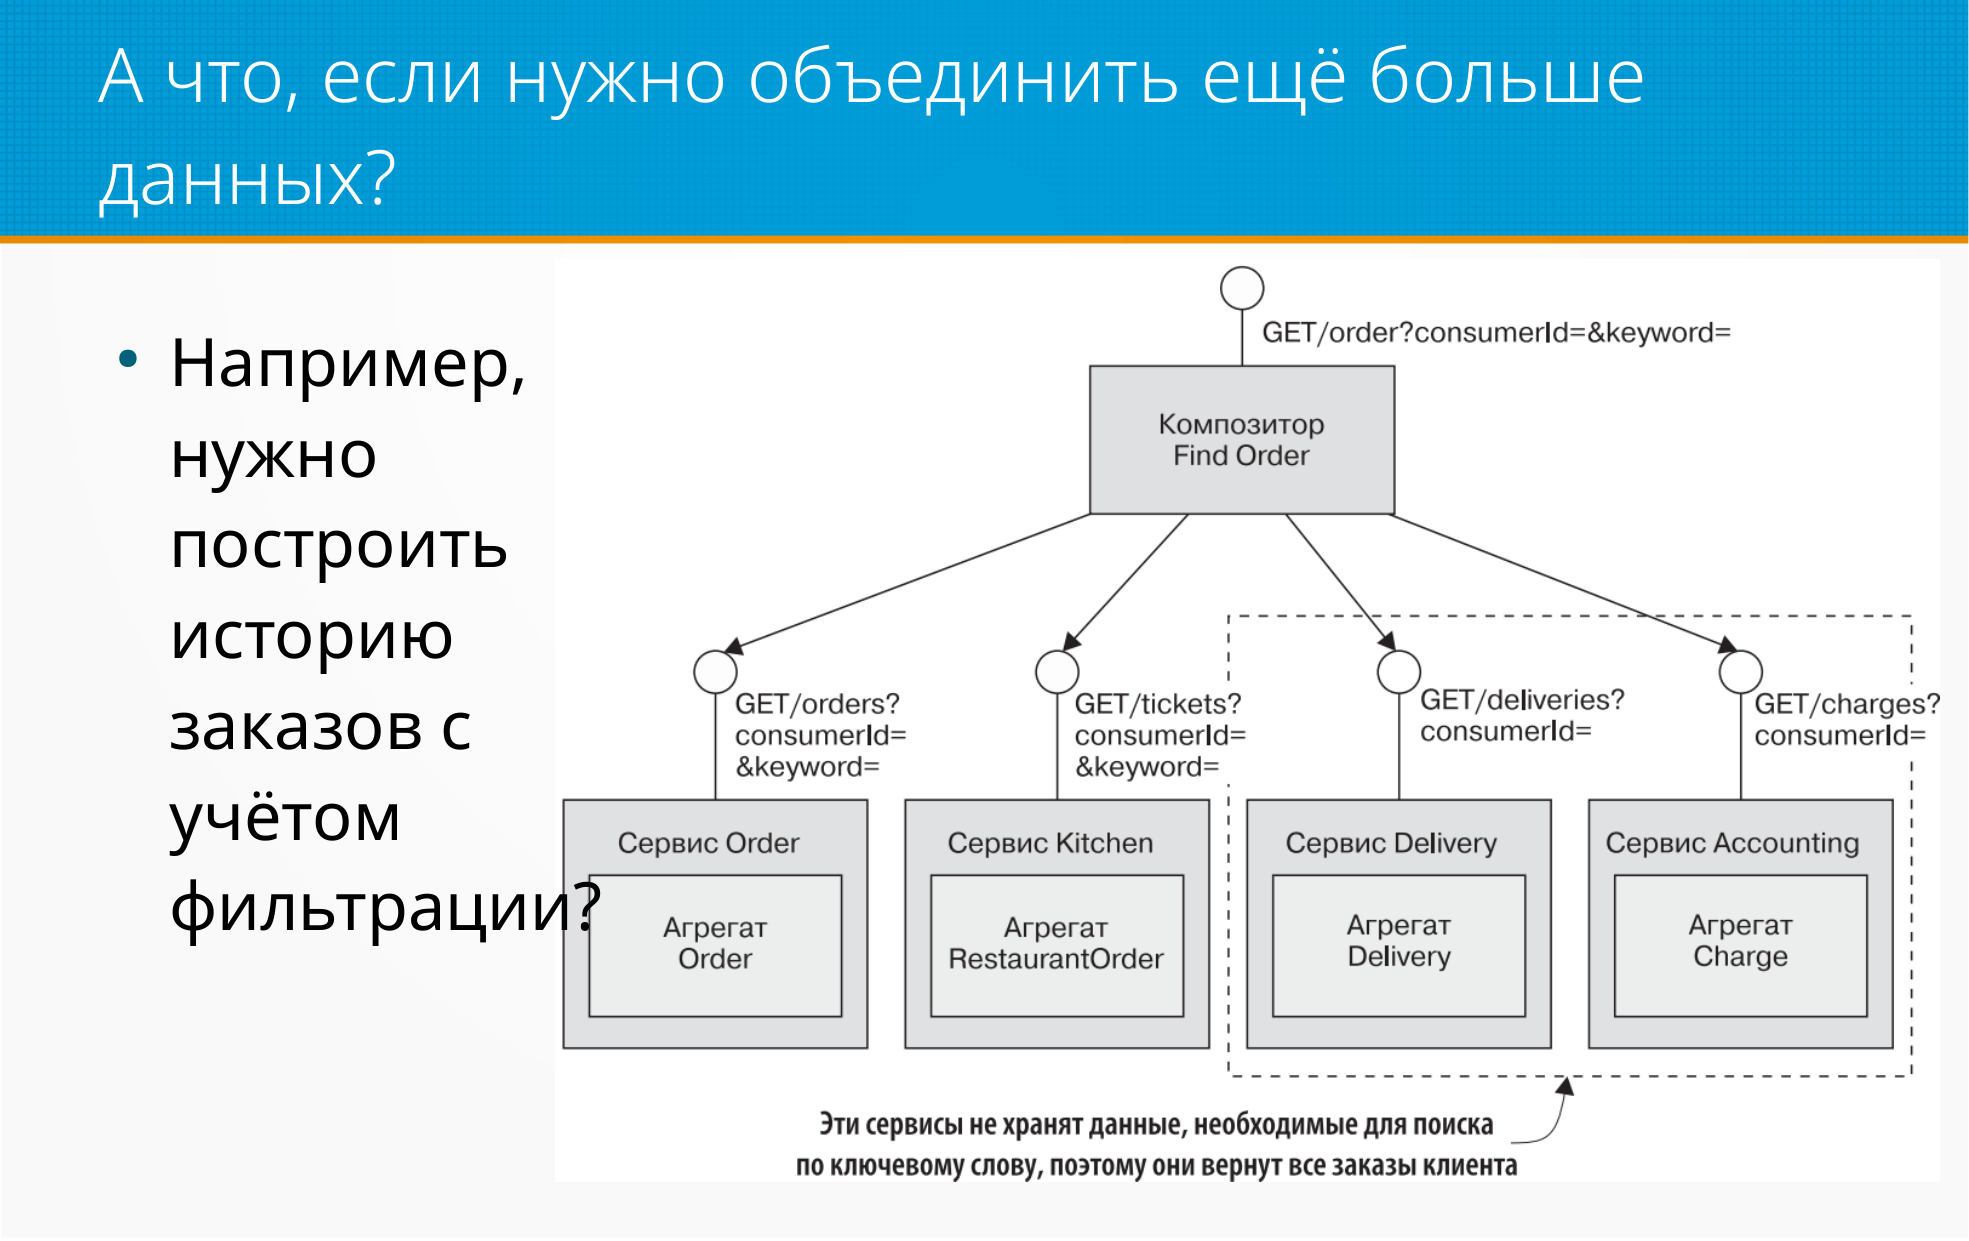

# А что, если нужно объединить ещё больше данных?
Например, нужно построить историю заказов с учётом фильтрации?